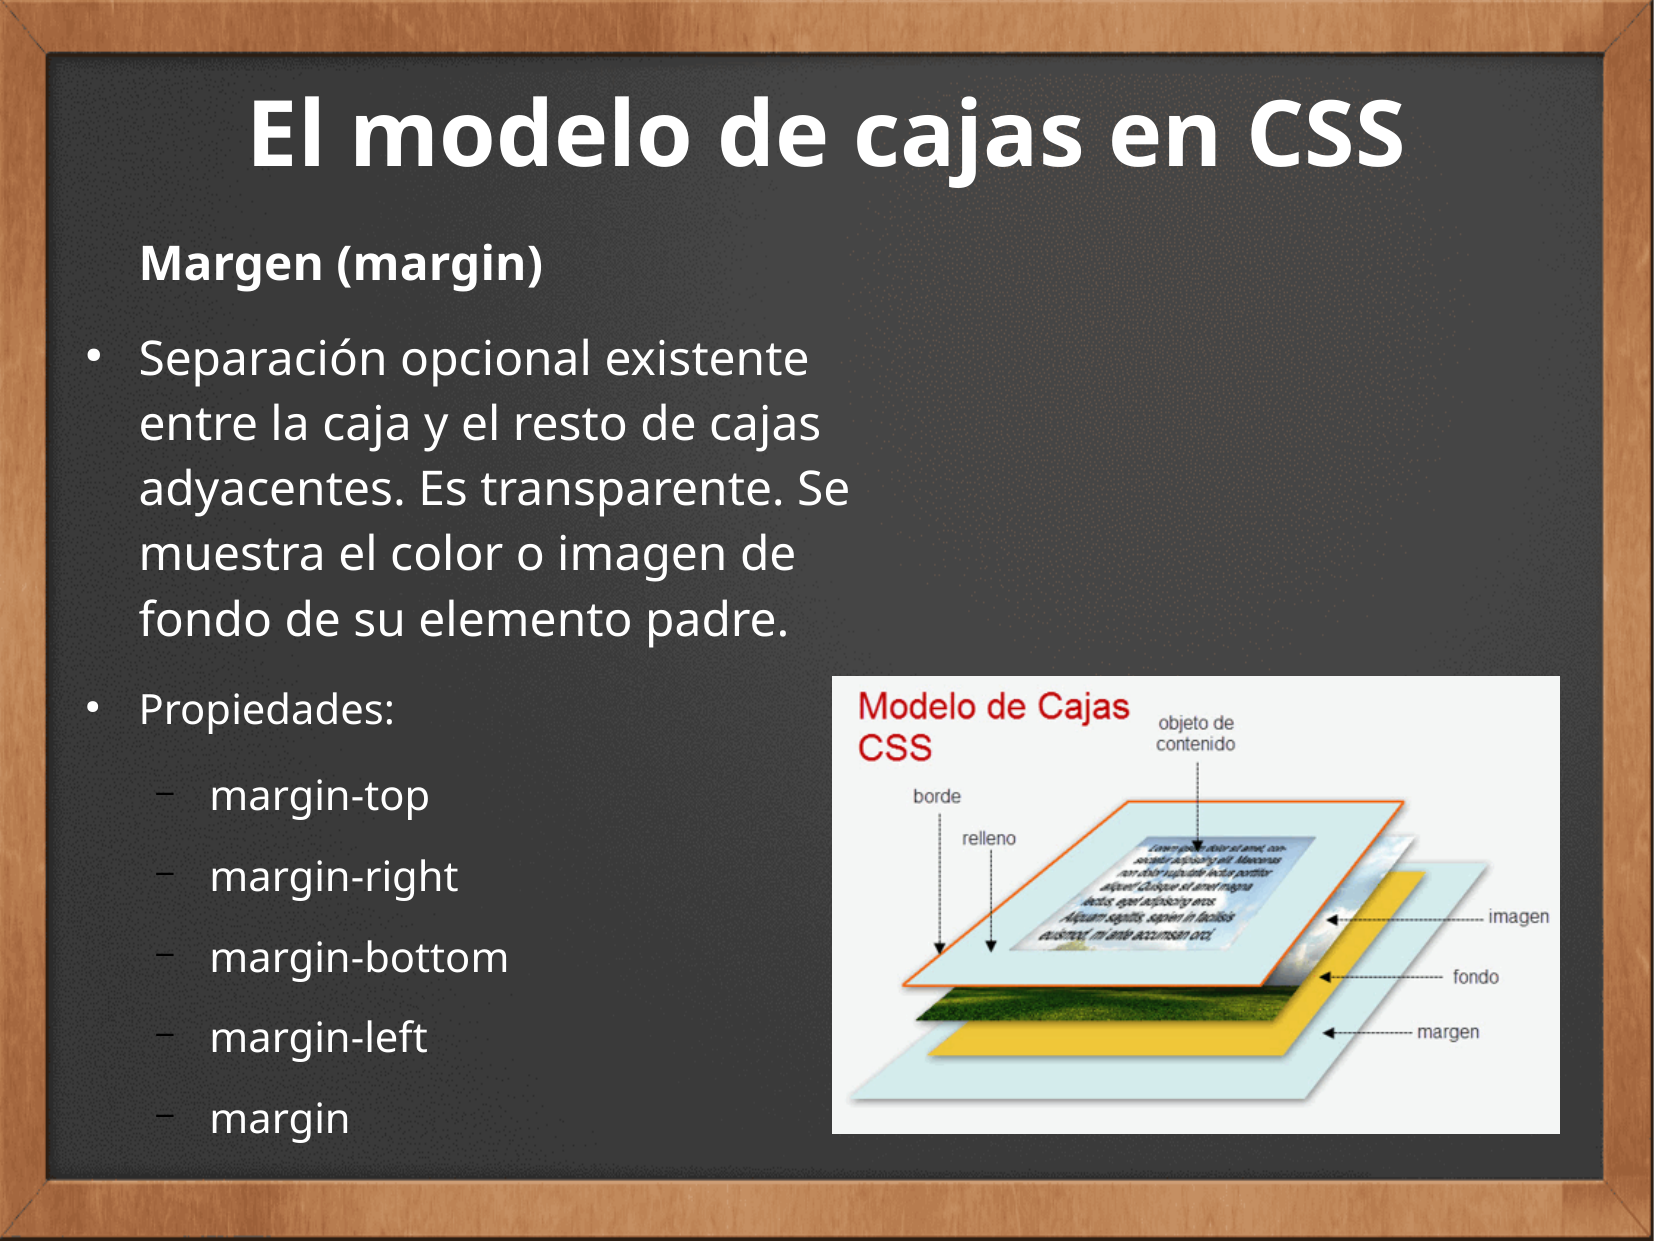

El modelo de cajas en CSS
# Margen (margin)
Separación opcional existente entre la caja y el resto de cajas adyacentes. Es transparente. Se muestra el color o imagen de fondo de su elemento padre.
Propiedades:
margin-top
margin-right
margin-bottom
margin-left
margin